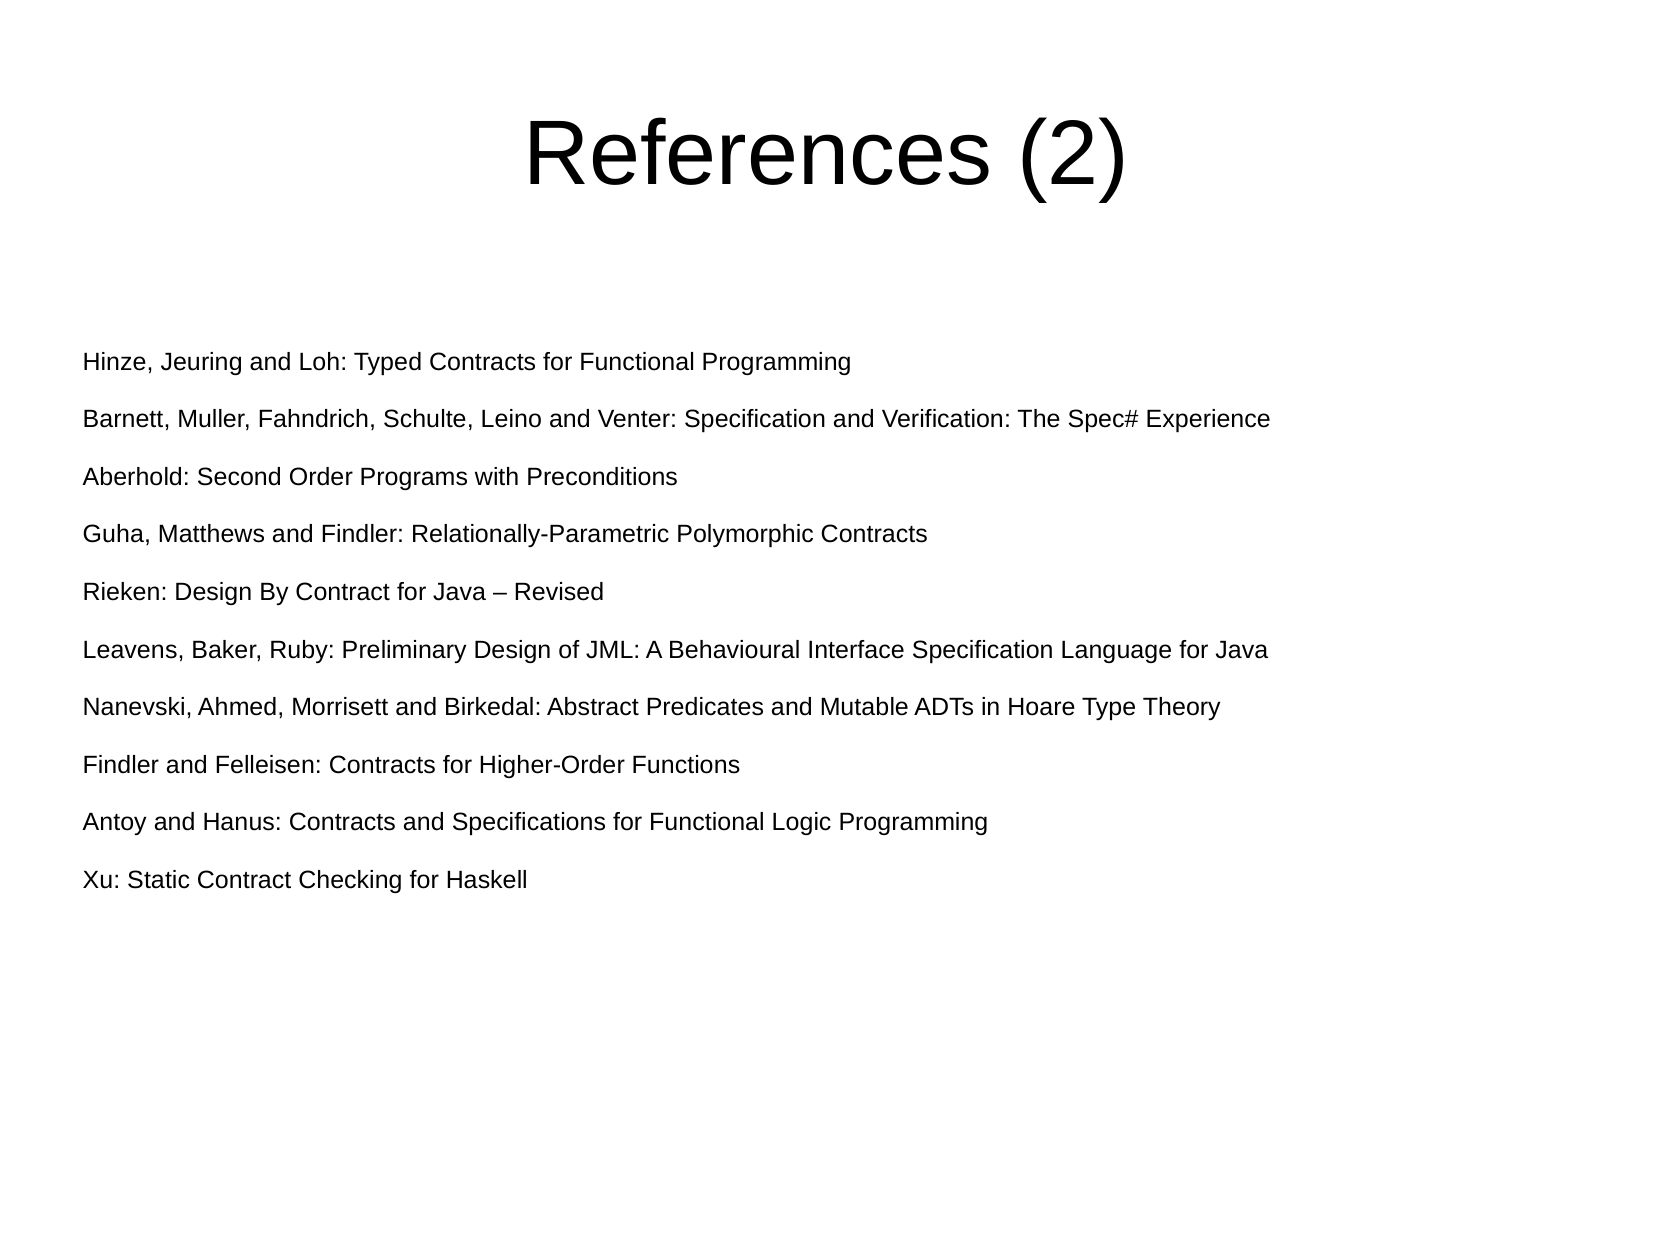

# References (2)
Hinze, Jeuring and Loh: Typed Contracts for Functional Programming
Barnett, Muller, Fahndrich, Schulte, Leino and Venter: Specification and Verification: The Spec# Experience
Aberhold: Second Order Programs with Preconditions
Guha, Matthews and Findler: Relationally-Parametric Polymorphic Contracts
Rieken: Design By Contract for Java – Revised
Leavens, Baker, Ruby: Preliminary Design of JML: A Behavioural Interface Specification Language for Java
Nanevski, Ahmed, Morrisett and Birkedal: Abstract Predicates and Mutable ADTs in Hoare Type Theory
Findler and Felleisen: Contracts for Higher-Order Functions
Antoy and Hanus: Contracts and Specifications for Functional Logic Programming
Xu: Static Contract Checking for Haskell